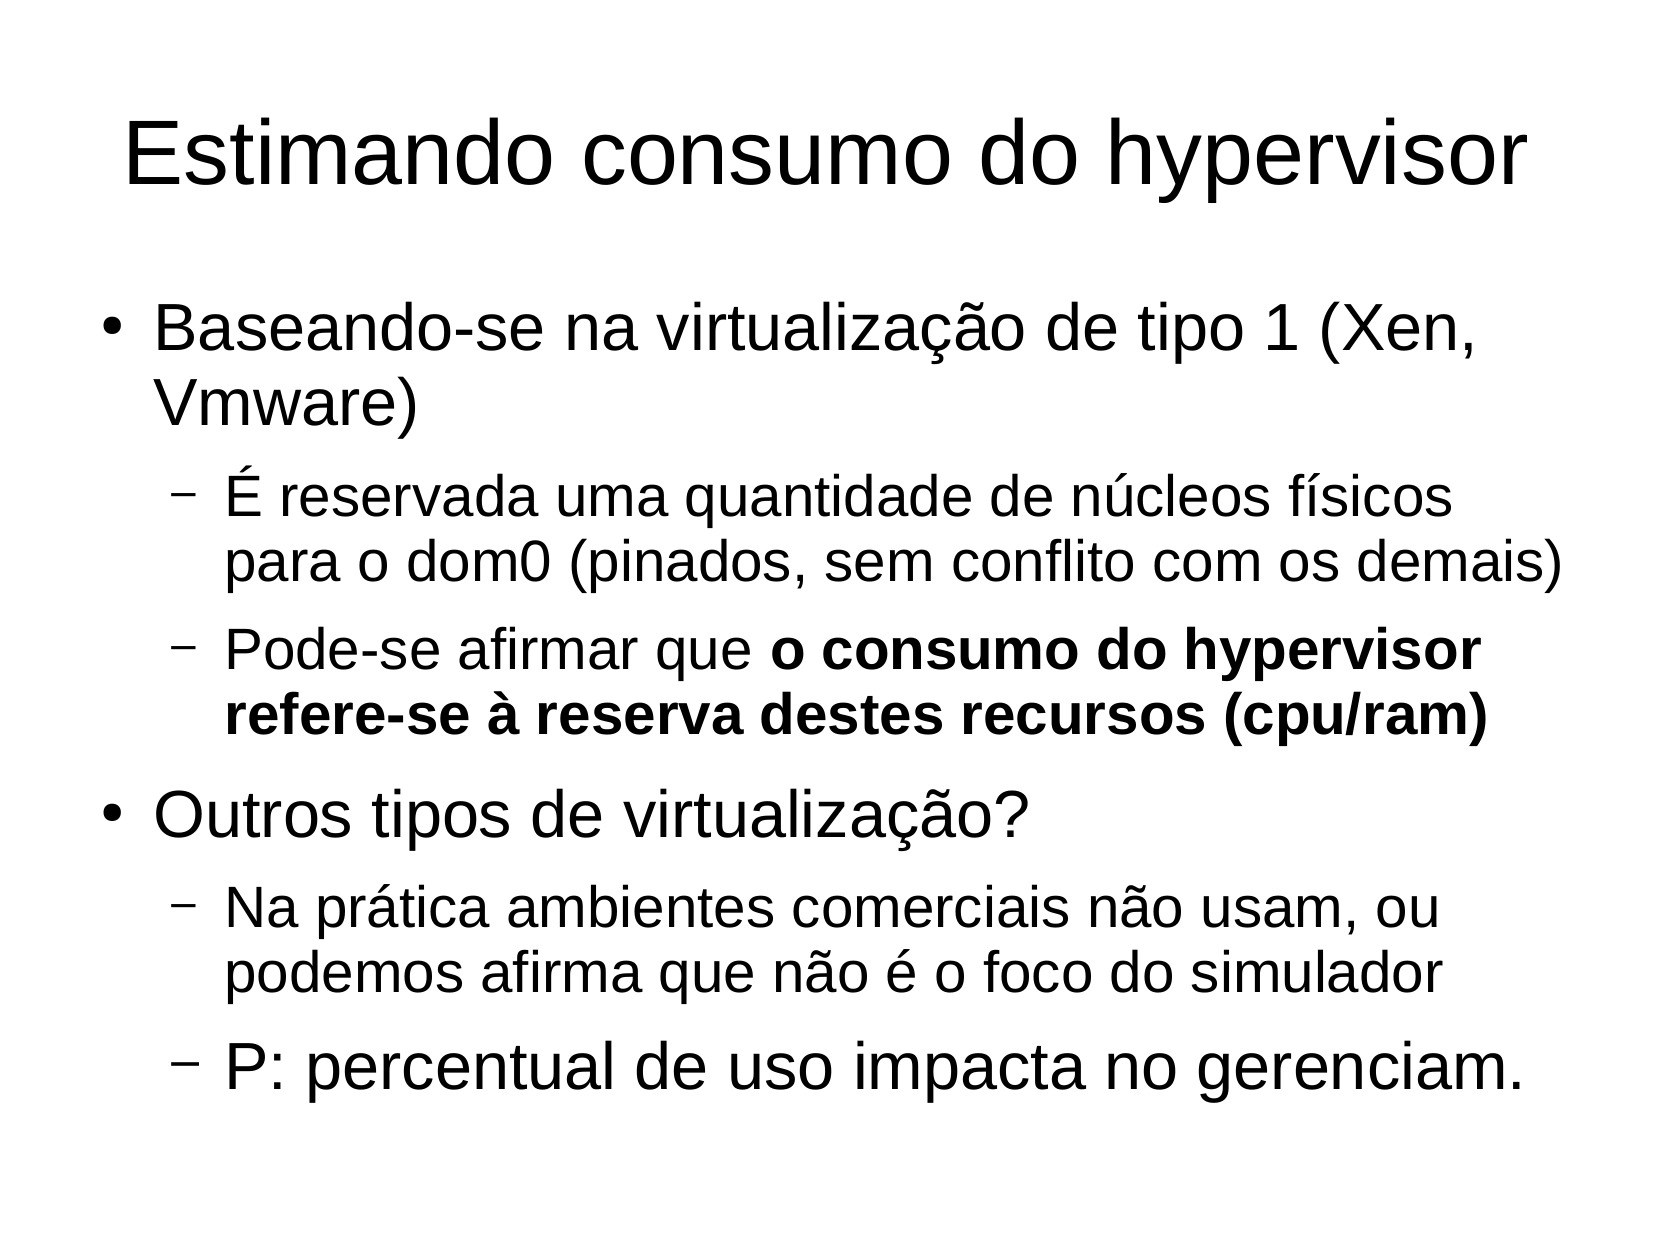

# Estimando consumo do hypervisor
Baseando-se na virtualização de tipo 1 (Xen, Vmware)
É reservada uma quantidade de núcleos físicos para o dom0 (pinados, sem conflito com os demais)
Pode-se afirmar que o consumo do hypervisor refere-se à reserva destes recursos (cpu/ram)
Outros tipos de virtualização?
Na prática ambientes comerciais não usam, ou podemos afirma que não é o foco do simulador
P: percentual de uso impacta no gerenciam.